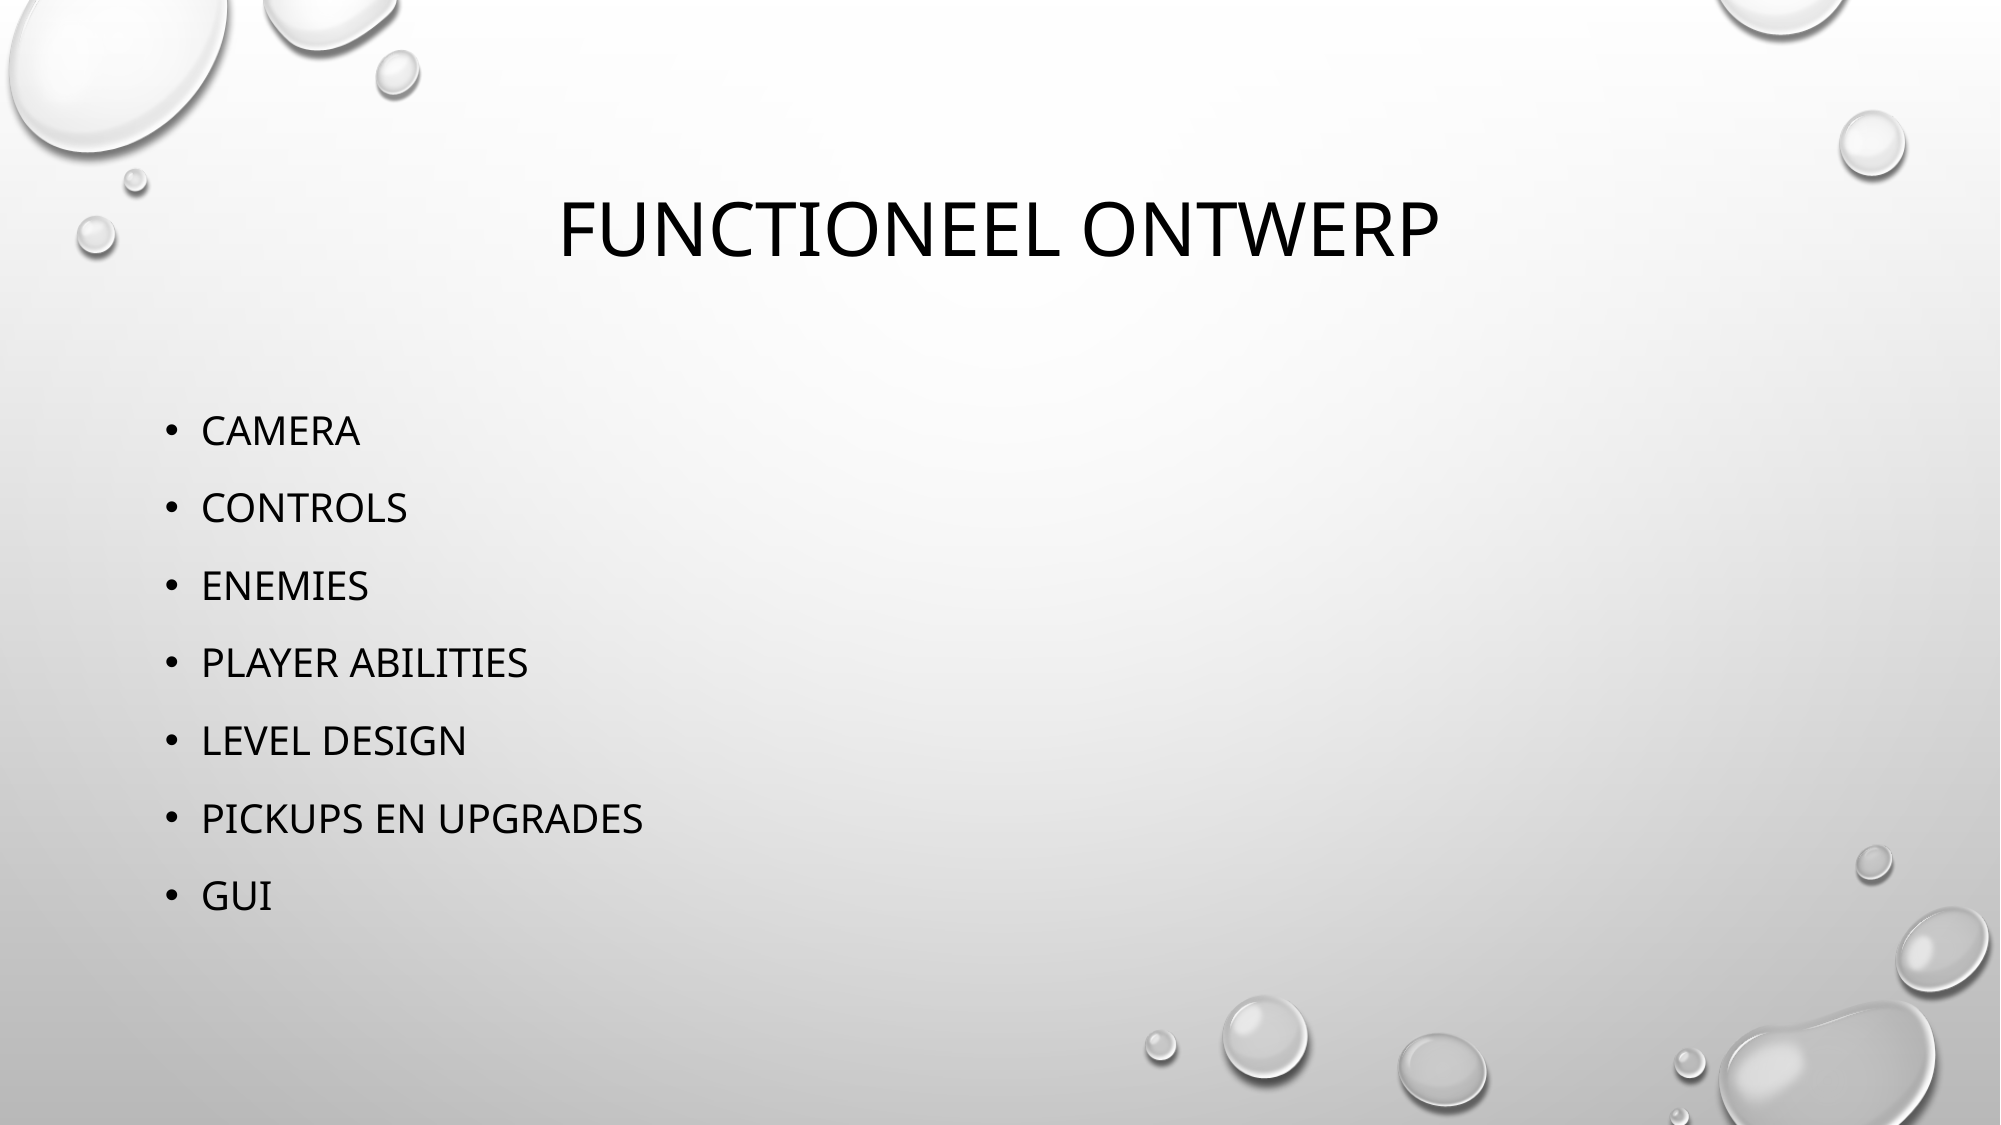

# Functioneel ontwerp
Camera
Controls
Enemies
Player abilities
Level design
Pickups en upgrades
GUI